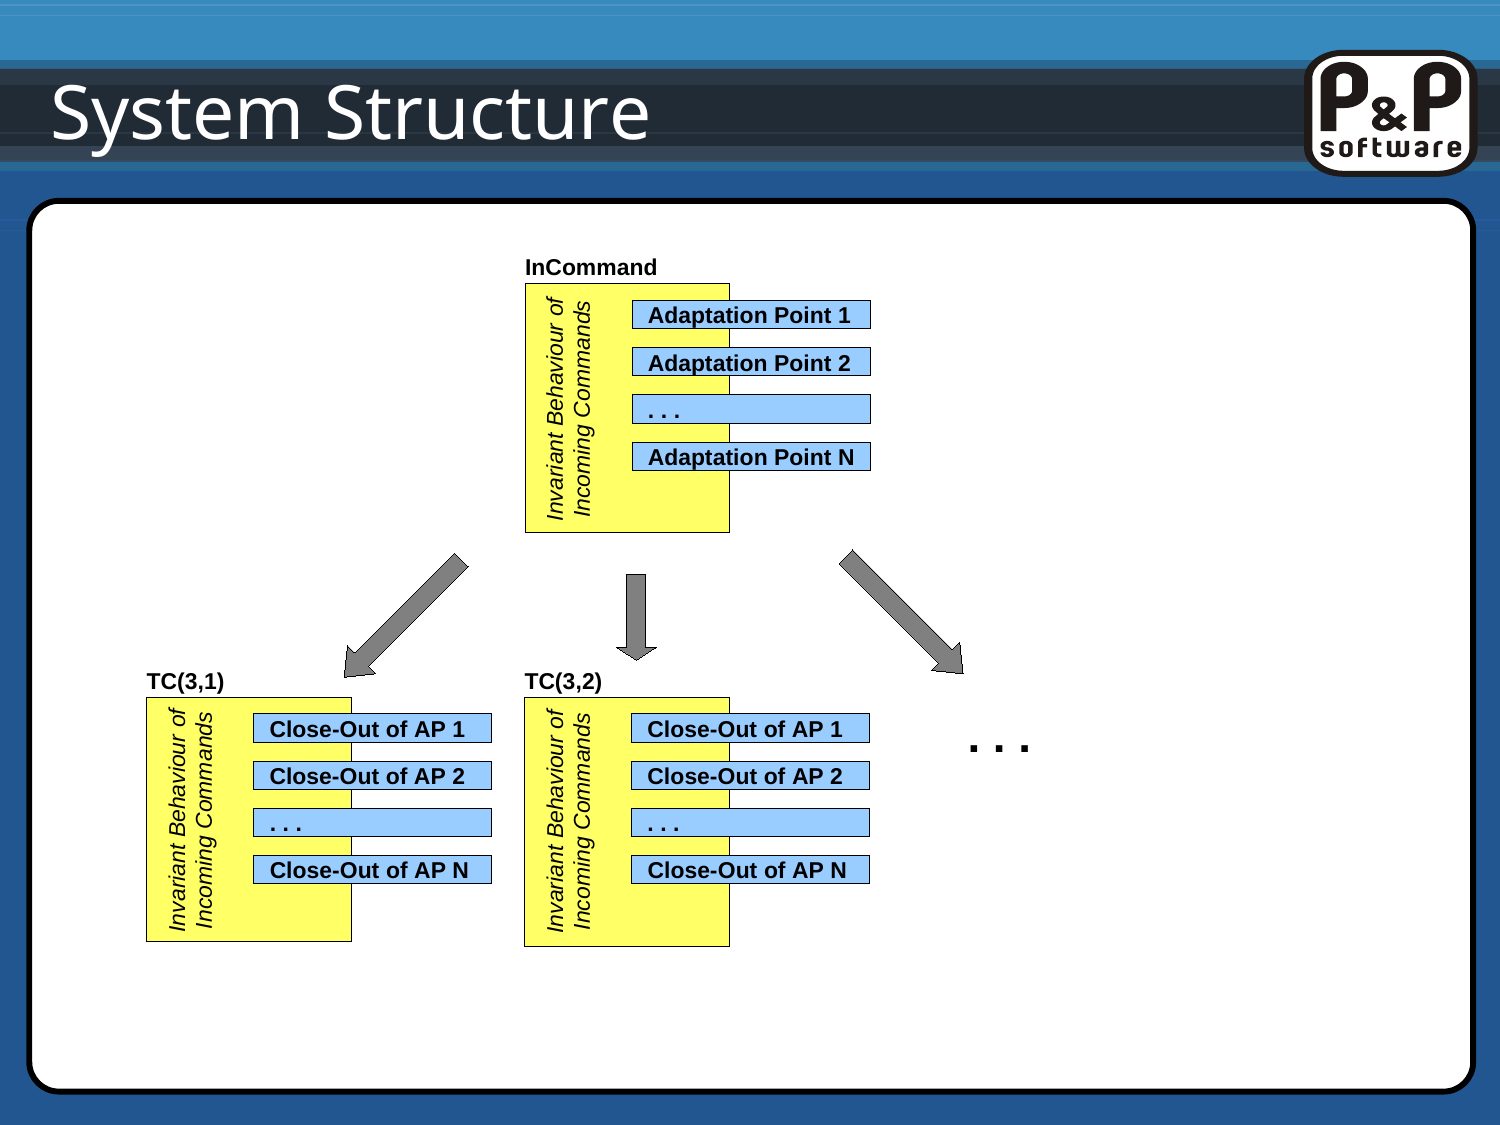

# System Structure
InCommand
Adaptation Point 1
Adaptation Point 2
Invariant Behaviour of
Incoming Commands
. . .
Adaptation Point N
TC(3,2)
TC(3,1)
. . .
Close-Out of AP 1
Close-Out of AP 1
Close-Out of AP 2
Close-Out of AP 2
Invariant Behaviour of
Incoming Commands
Invariant Behaviour of
Incoming Commands
. . .
. . .
Close-Out of AP N
Close-Out of AP N